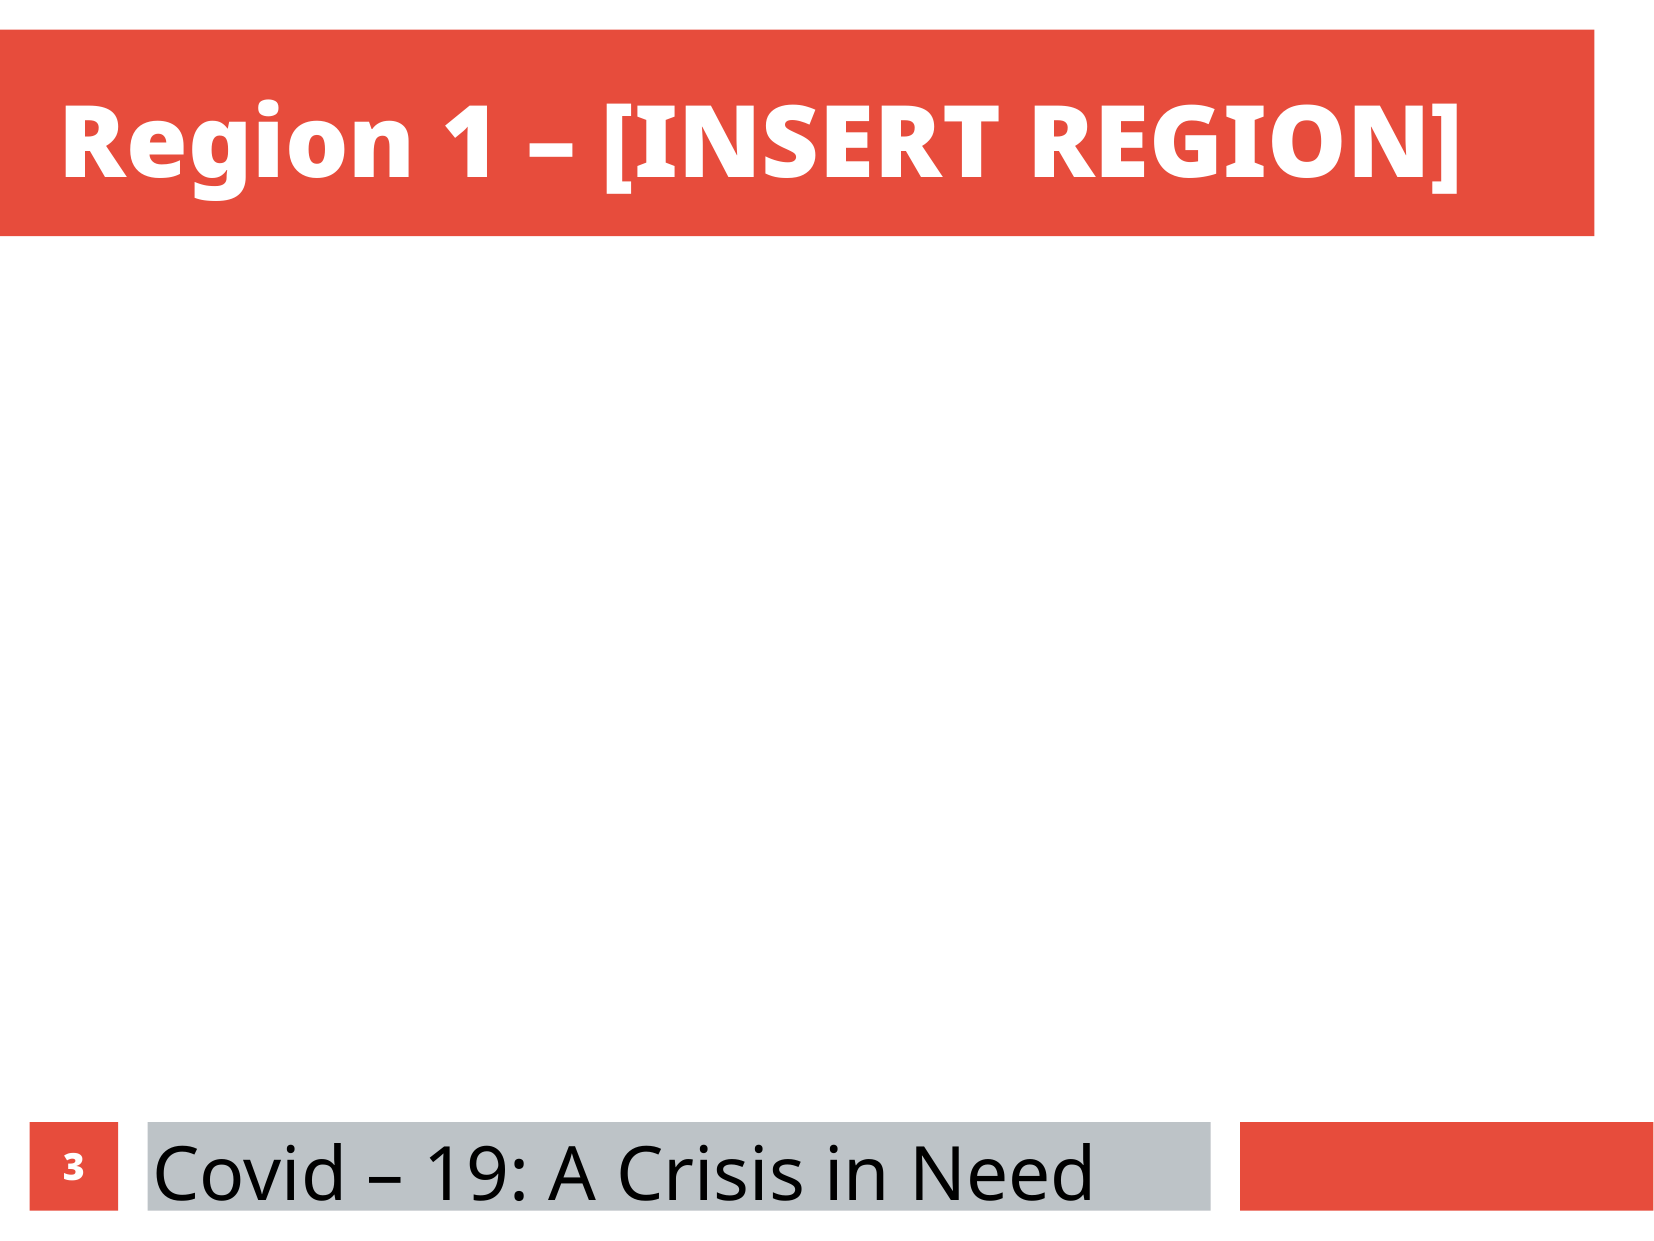

# Region 1 – [INSERT REGION]
Covid – 19: A Crisis in Need
3